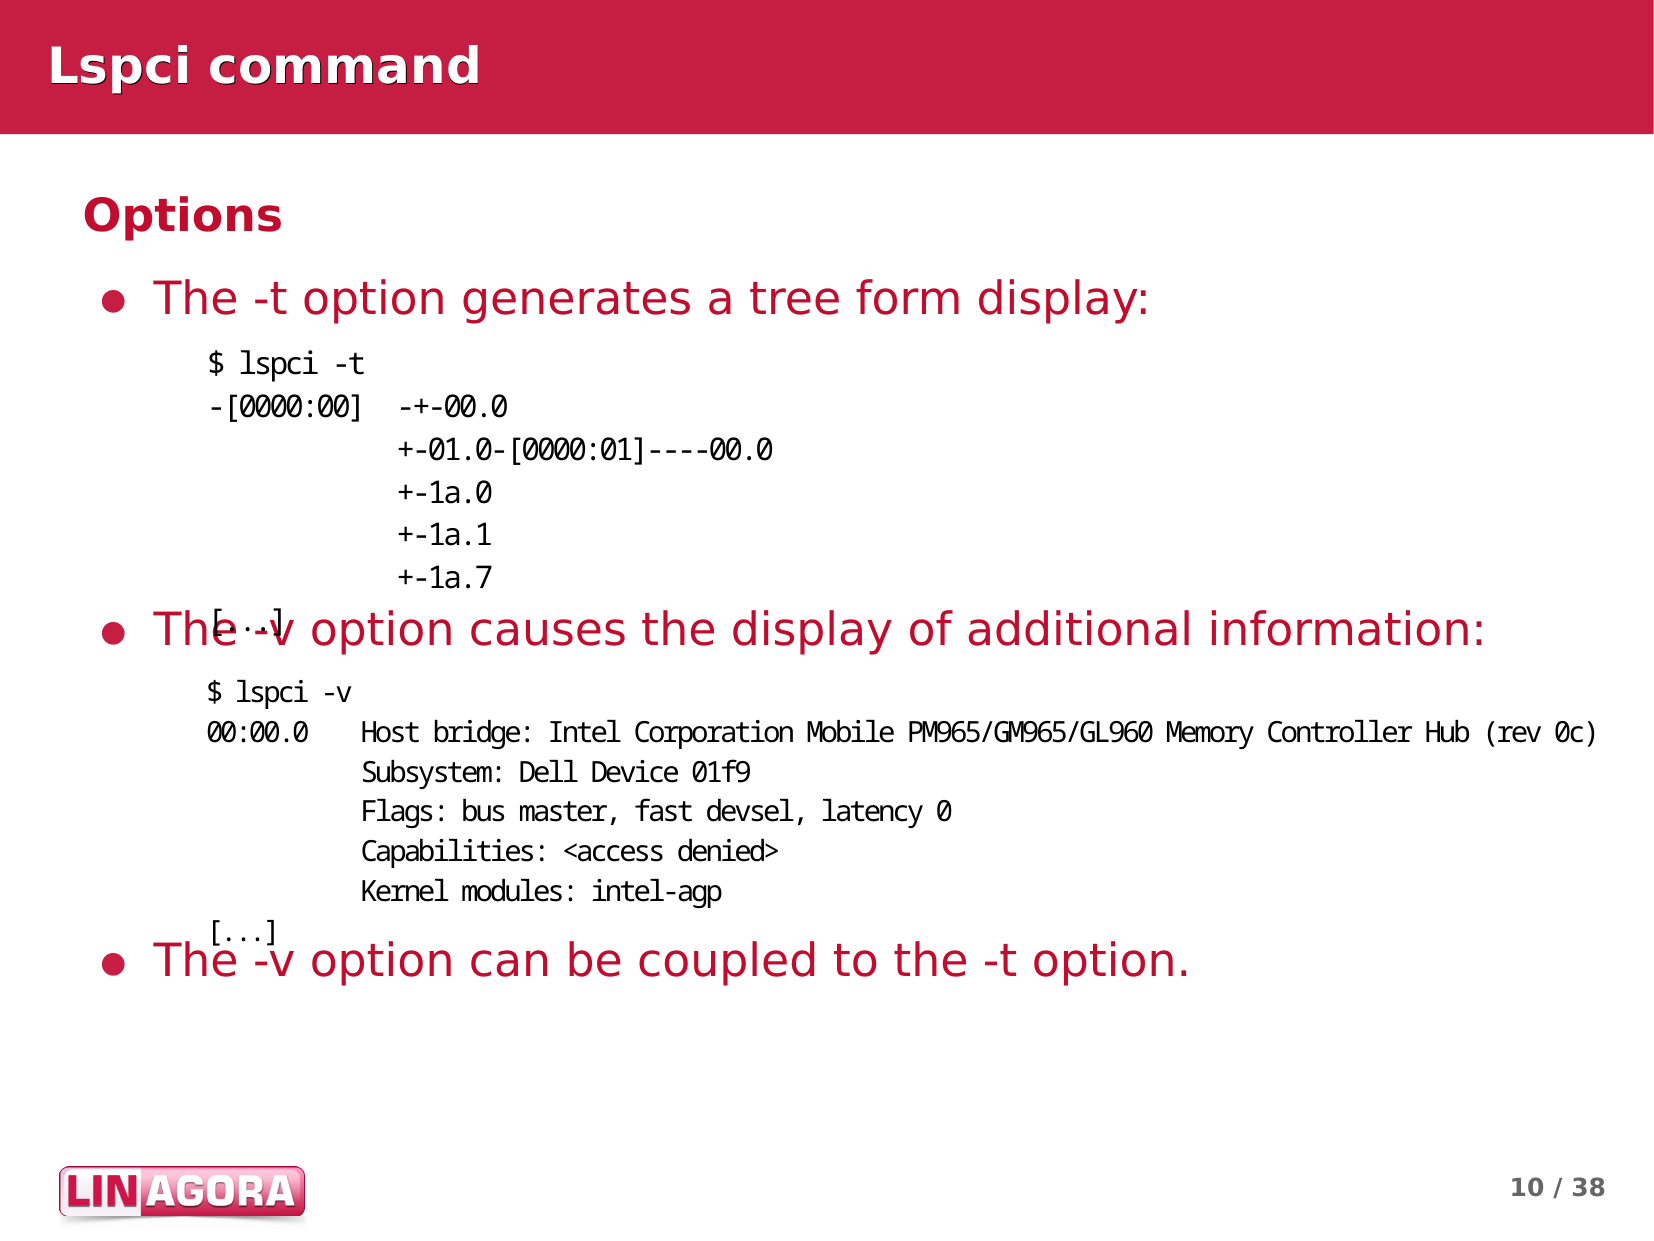

# Lspci command
Options
The -t option generates a tree form display:
The -v option causes the display of additional information:
The -v option can be coupled to the -t option.
| $ lspci -t -[0000:00] [...] | -+-00.0 +-01.0-[0000:01]----00.0 +-1a.0 +-1a.1 +-1a.7 |
| --- | --- |
| $ lspci -v 00:00.0 [...] | Host bridge: Intel Corporation Mobile PM965/GM965/GL960 Memory Controller Hub (rev 0c) Subsystem: Dell Device 01f9 Flags: bus master, fast devsel, latency 0 Capabilities: <access denied> Kernel modules: intel-agp |
| --- | --- |